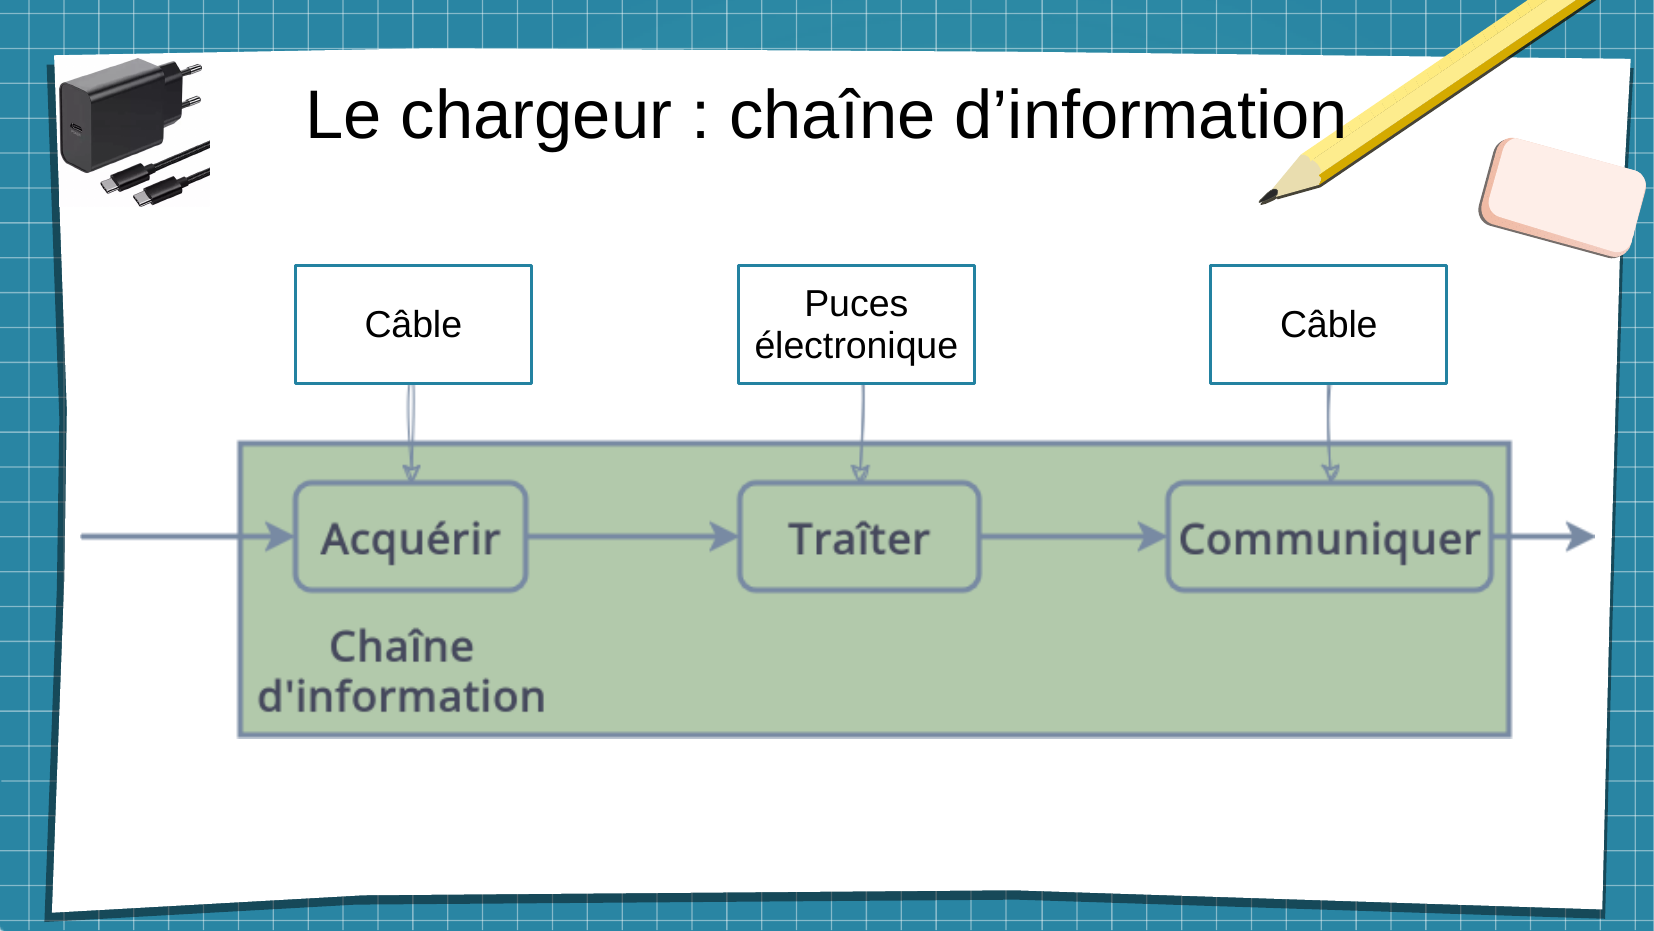

# Le chargeur : chaîne d’information
Câble
Puces
électronique
Câble